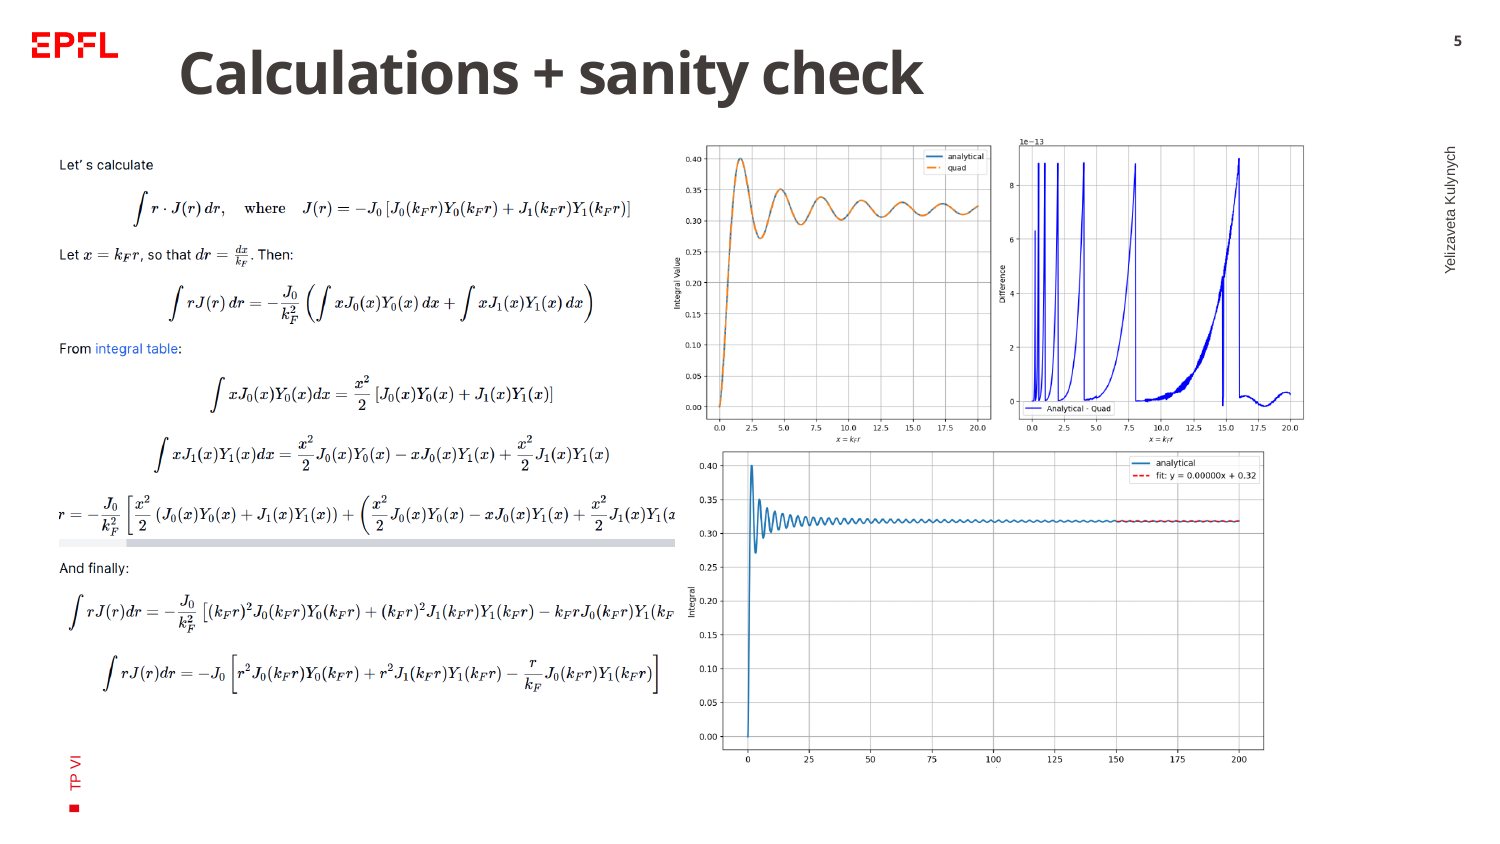

5
# Calculations + sanity check
Yelizaveta Kulynych
TP VI